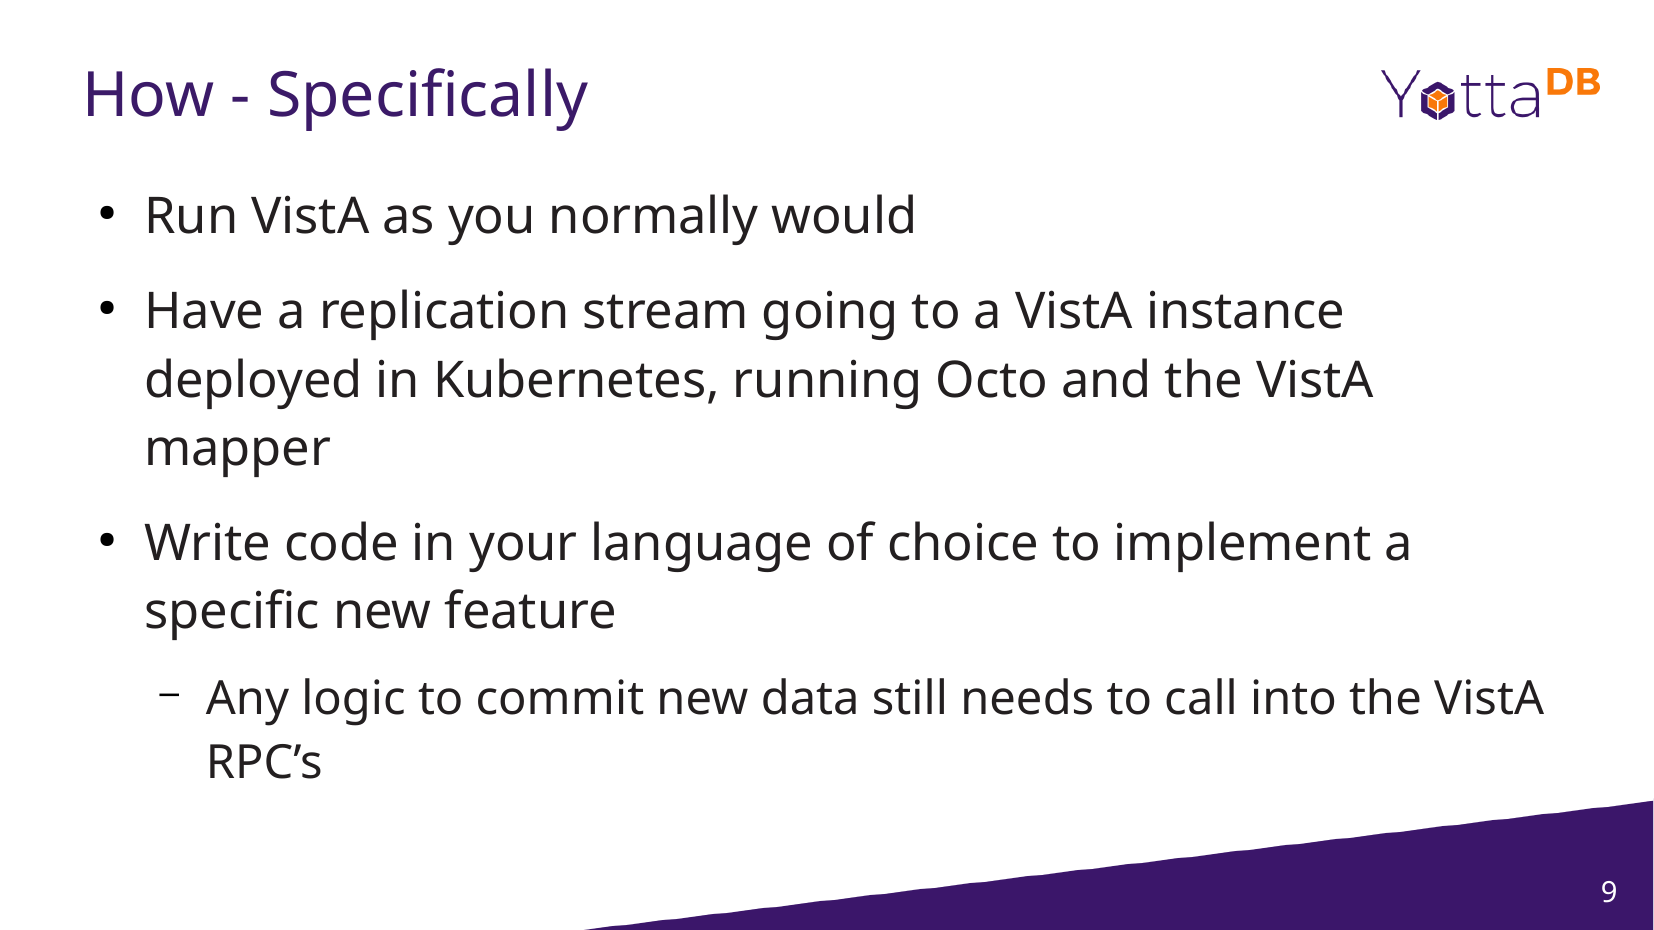

# How - Specifically
Run VistA as you normally would
Have a replication stream going to a VistA instance deployed in Kubernetes, running Octo and the VistA mapper
Write code in your language of choice to implement a specific new feature
Any logic to commit new data still needs to call into the VistA RPC’s
9